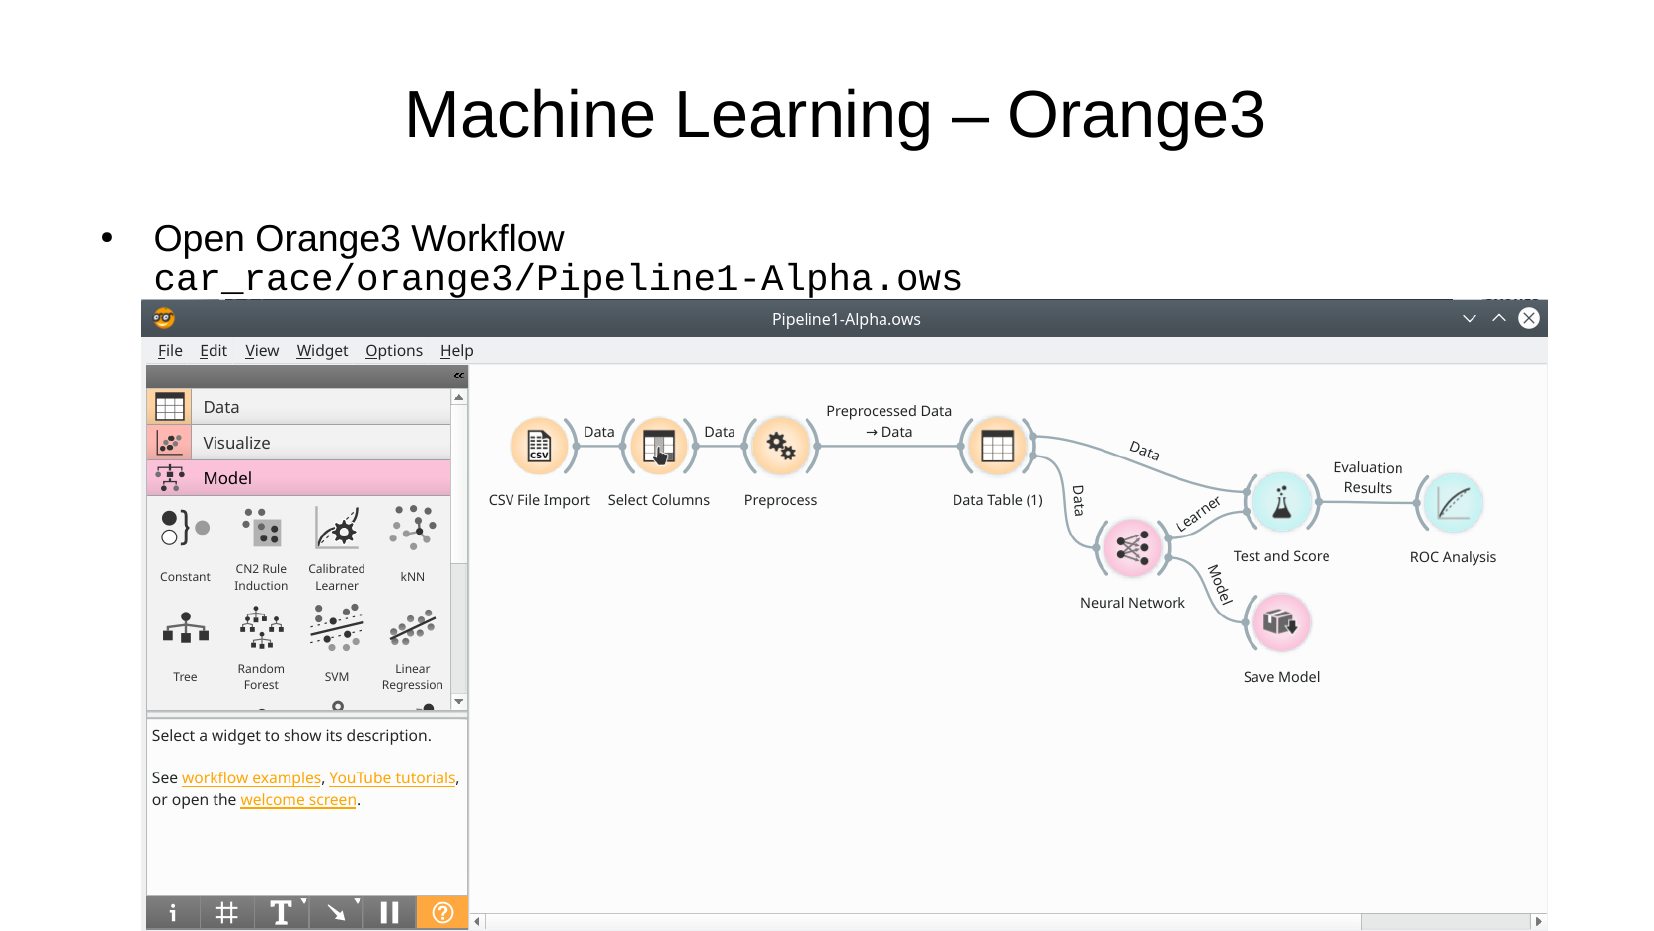

# Machine Learning – Orange3
Open Orange3 Workflow
car_race/orange3/Pipeline1-Alpha.ows